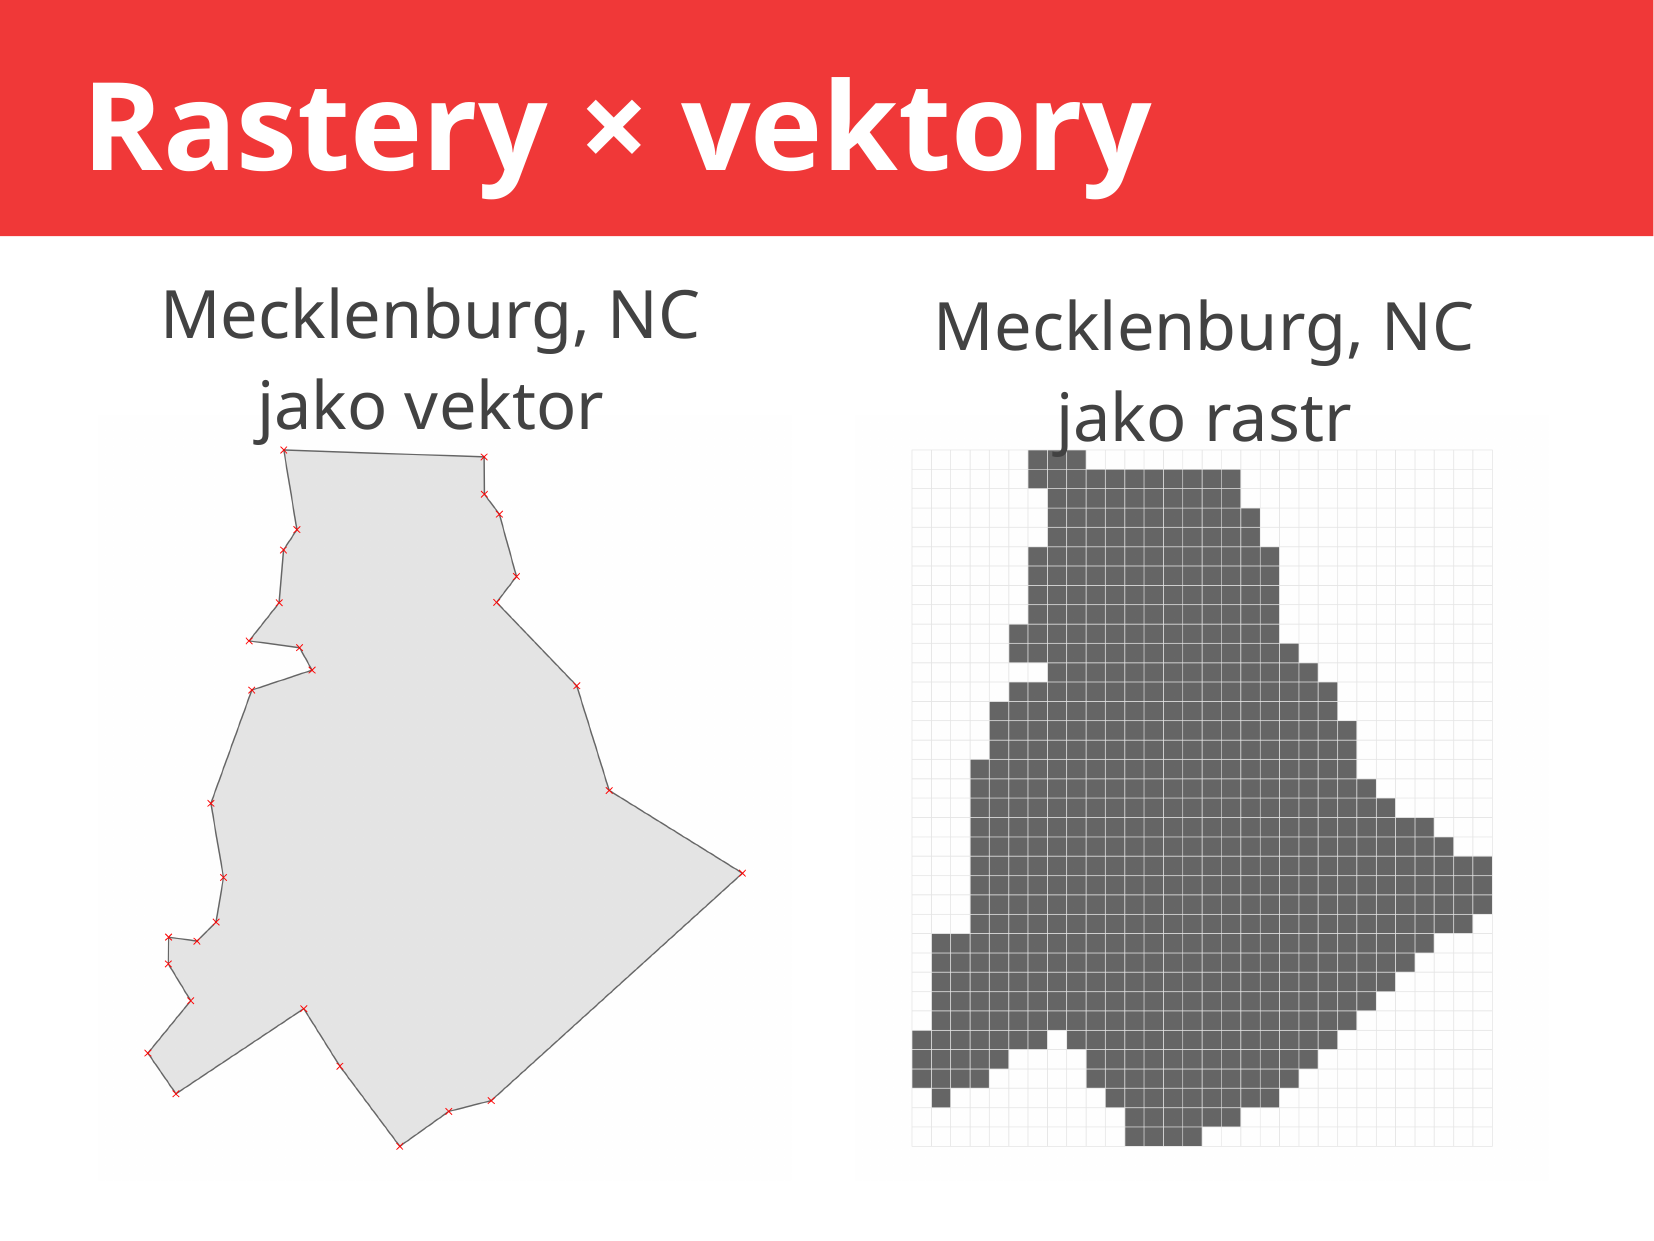

# Rastery × vektory
Mecklenburg, NC
jako vektor
Mecklenburg, NC
jako rastr